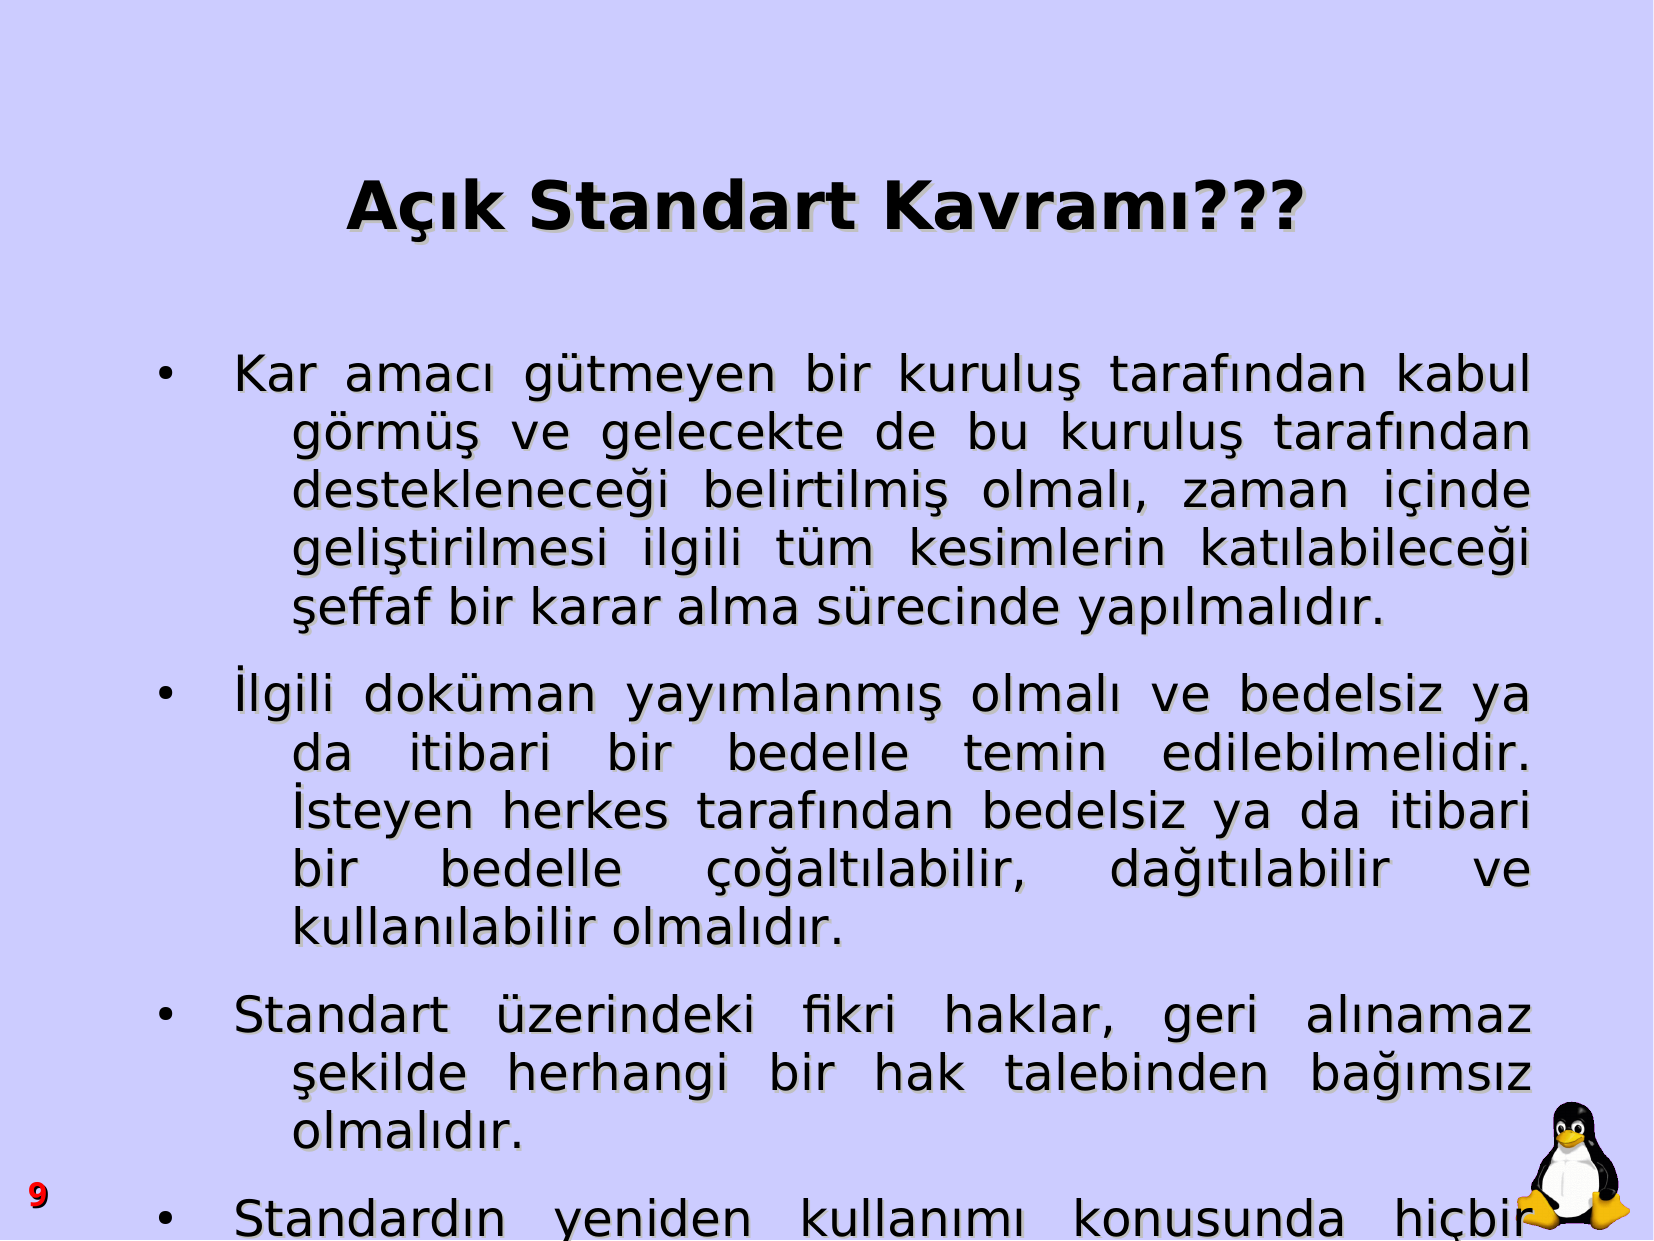

# Açık Standart Kavramı???
Kar amacı gütmeyen bir kuruluş tarafından kabul görmüş ve gelecekte de bu kuruluş tarafından destekleneceği belirtilmiş olmalı, zaman içinde geliştirilmesi ilgili tüm kesimlerin katılabileceği şeffaf bir karar alma sürecinde yapılmalıdır.
İlgili doküman yayımlanmış olmalı ve bedelsiz ya da itibari bir bedelle temin edilebilmelidir. İsteyen herkes tarafından bedelsiz ya da itibari bir bedelle çoğaltılabilir, dağıtılabilir ve kullanılabilir olmalıdır.
Standart üzerindeki fikri haklar, geri alınamaz şekilde herhangi bir hak talebinden bağımsız olmalıdır.
Standardın yeniden kullanımı konusunda hiçbir sınırlama olmamalıdır.